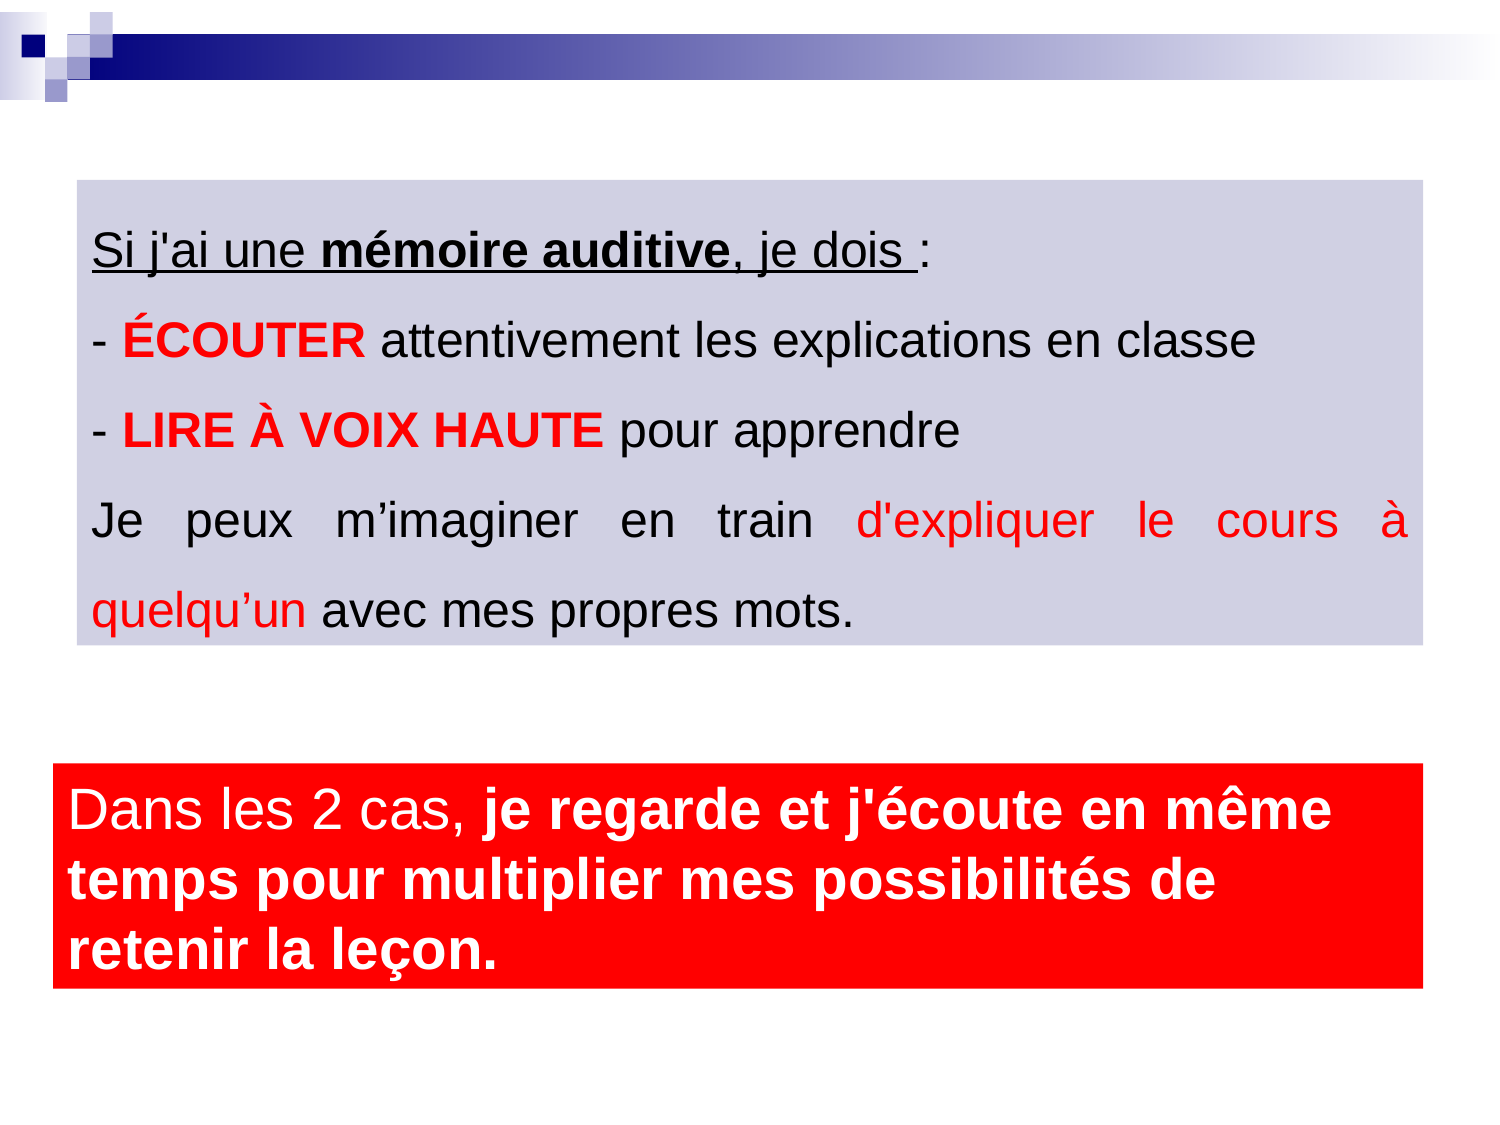

Si j'ai une mémoire auditive, je dois :
- ÉCOUTER attentivement les explications en classe
- LIRE À VOIX HAUTE pour apprendre
Je peux m’imaginer en train d'expliquer le cours à quelqu’un avec mes propres mots.
Dans les 2 cas, je regarde et j'écoute en même temps pour multiplier mes possibilités de retenir la leçon.